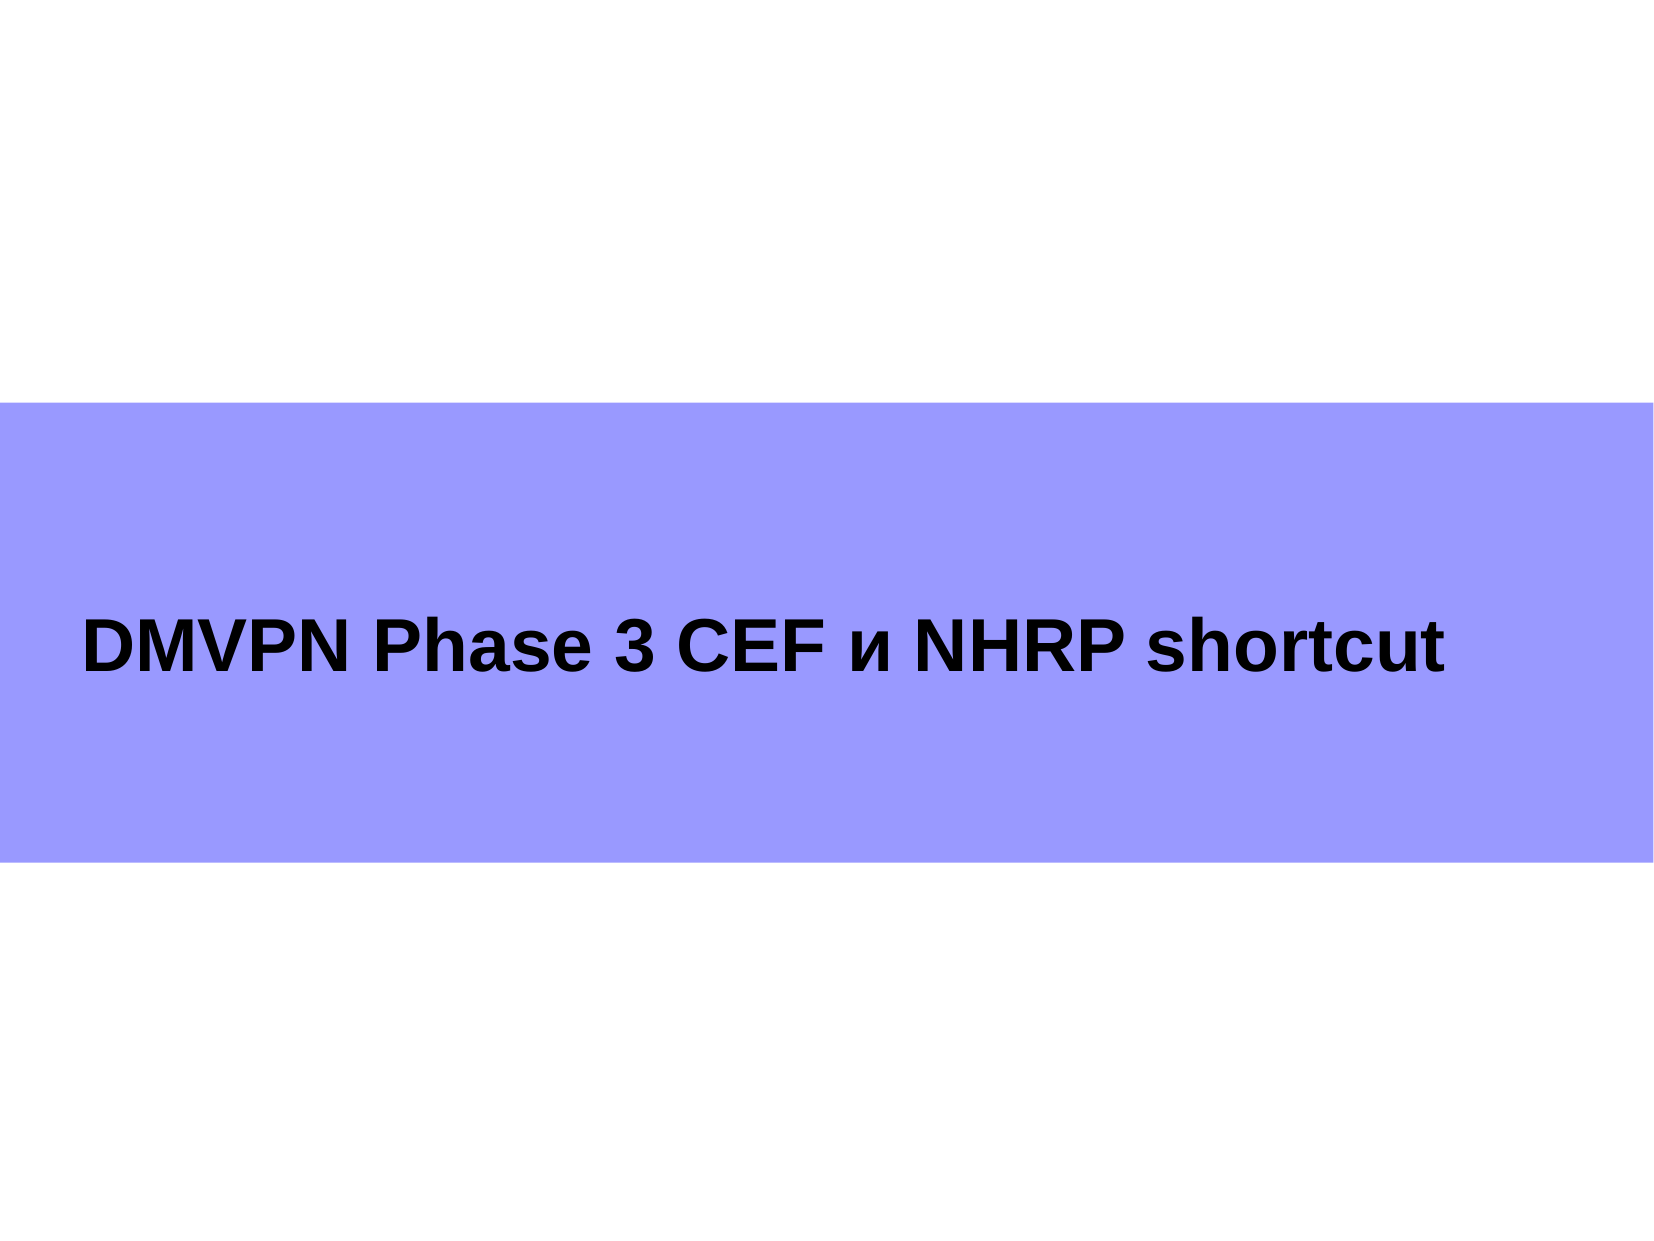

DMVPN Phase 3 CEF и NHRP shortcut